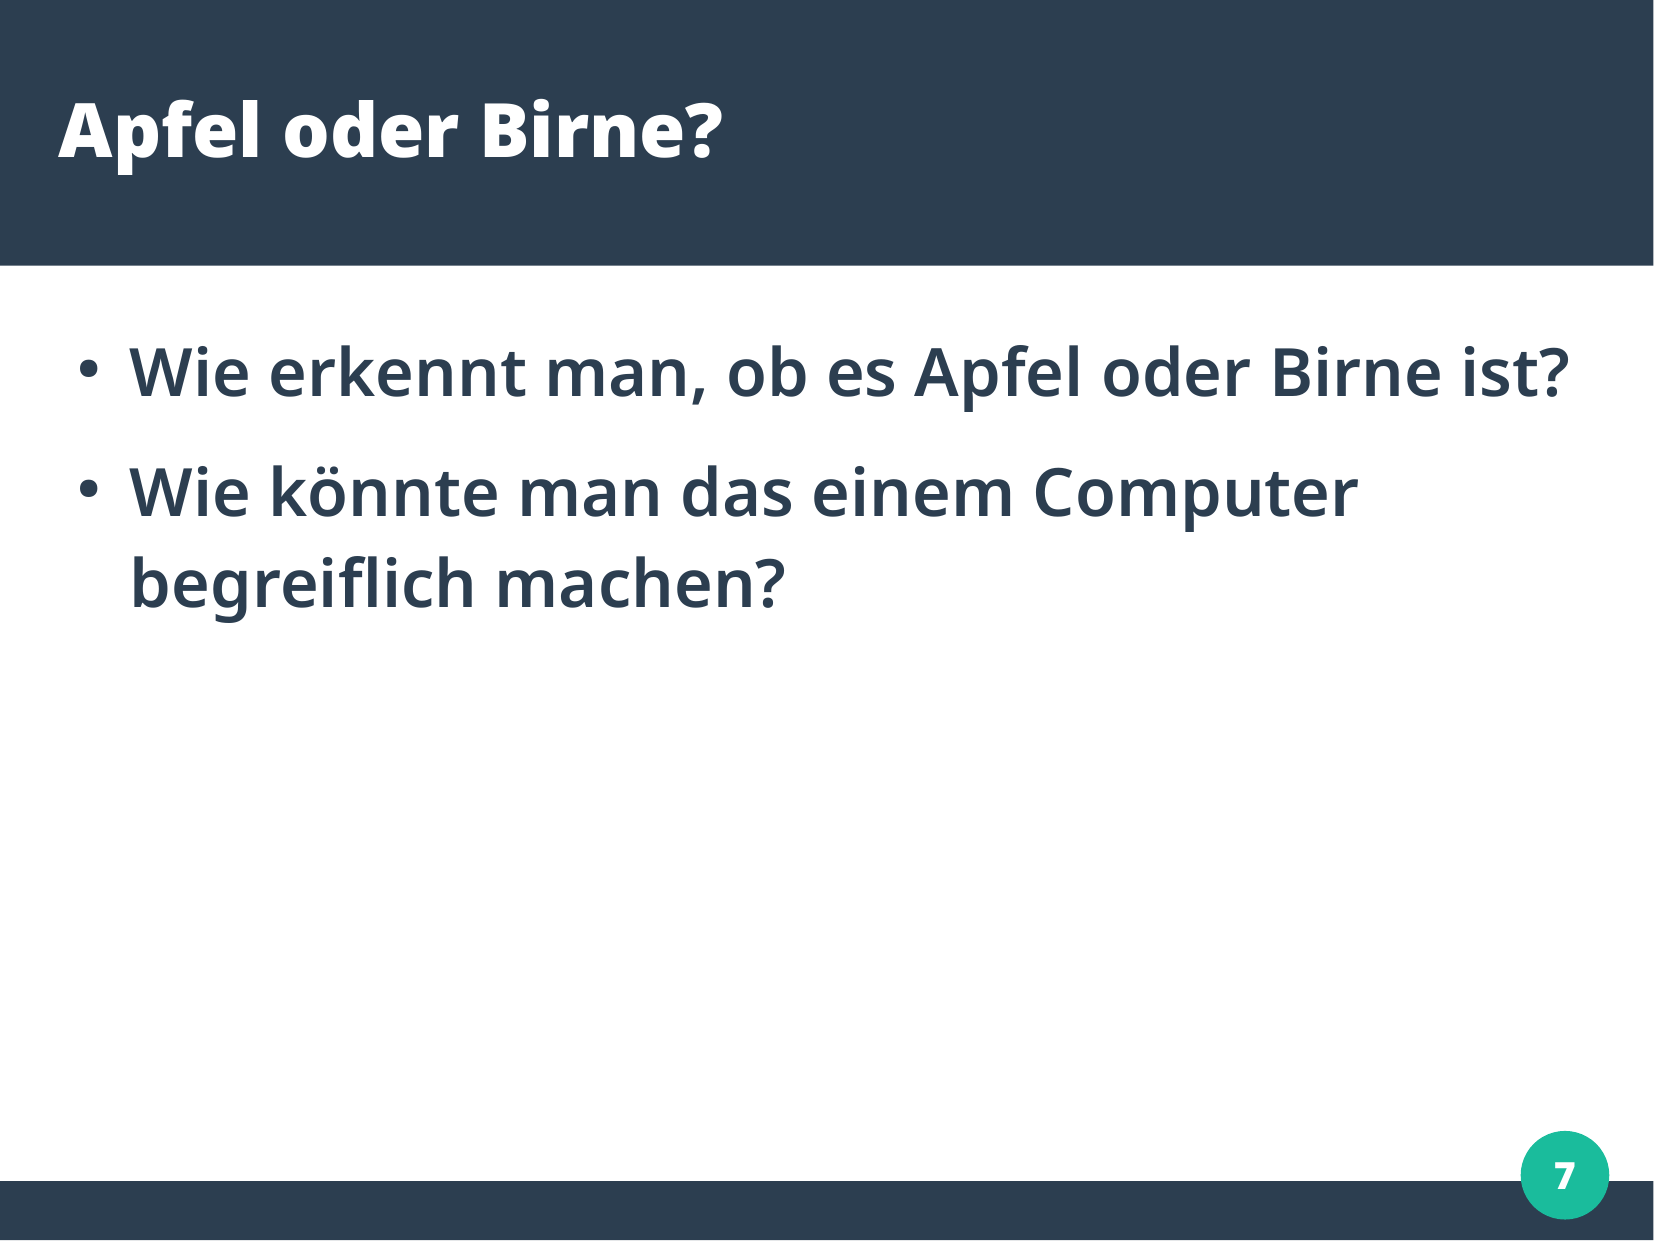

# Apfel oder Birne?
Wie erkennt man, ob es Apfel oder Birne ist?
Wie könnte man das einem Computer begreiflich machen?
7